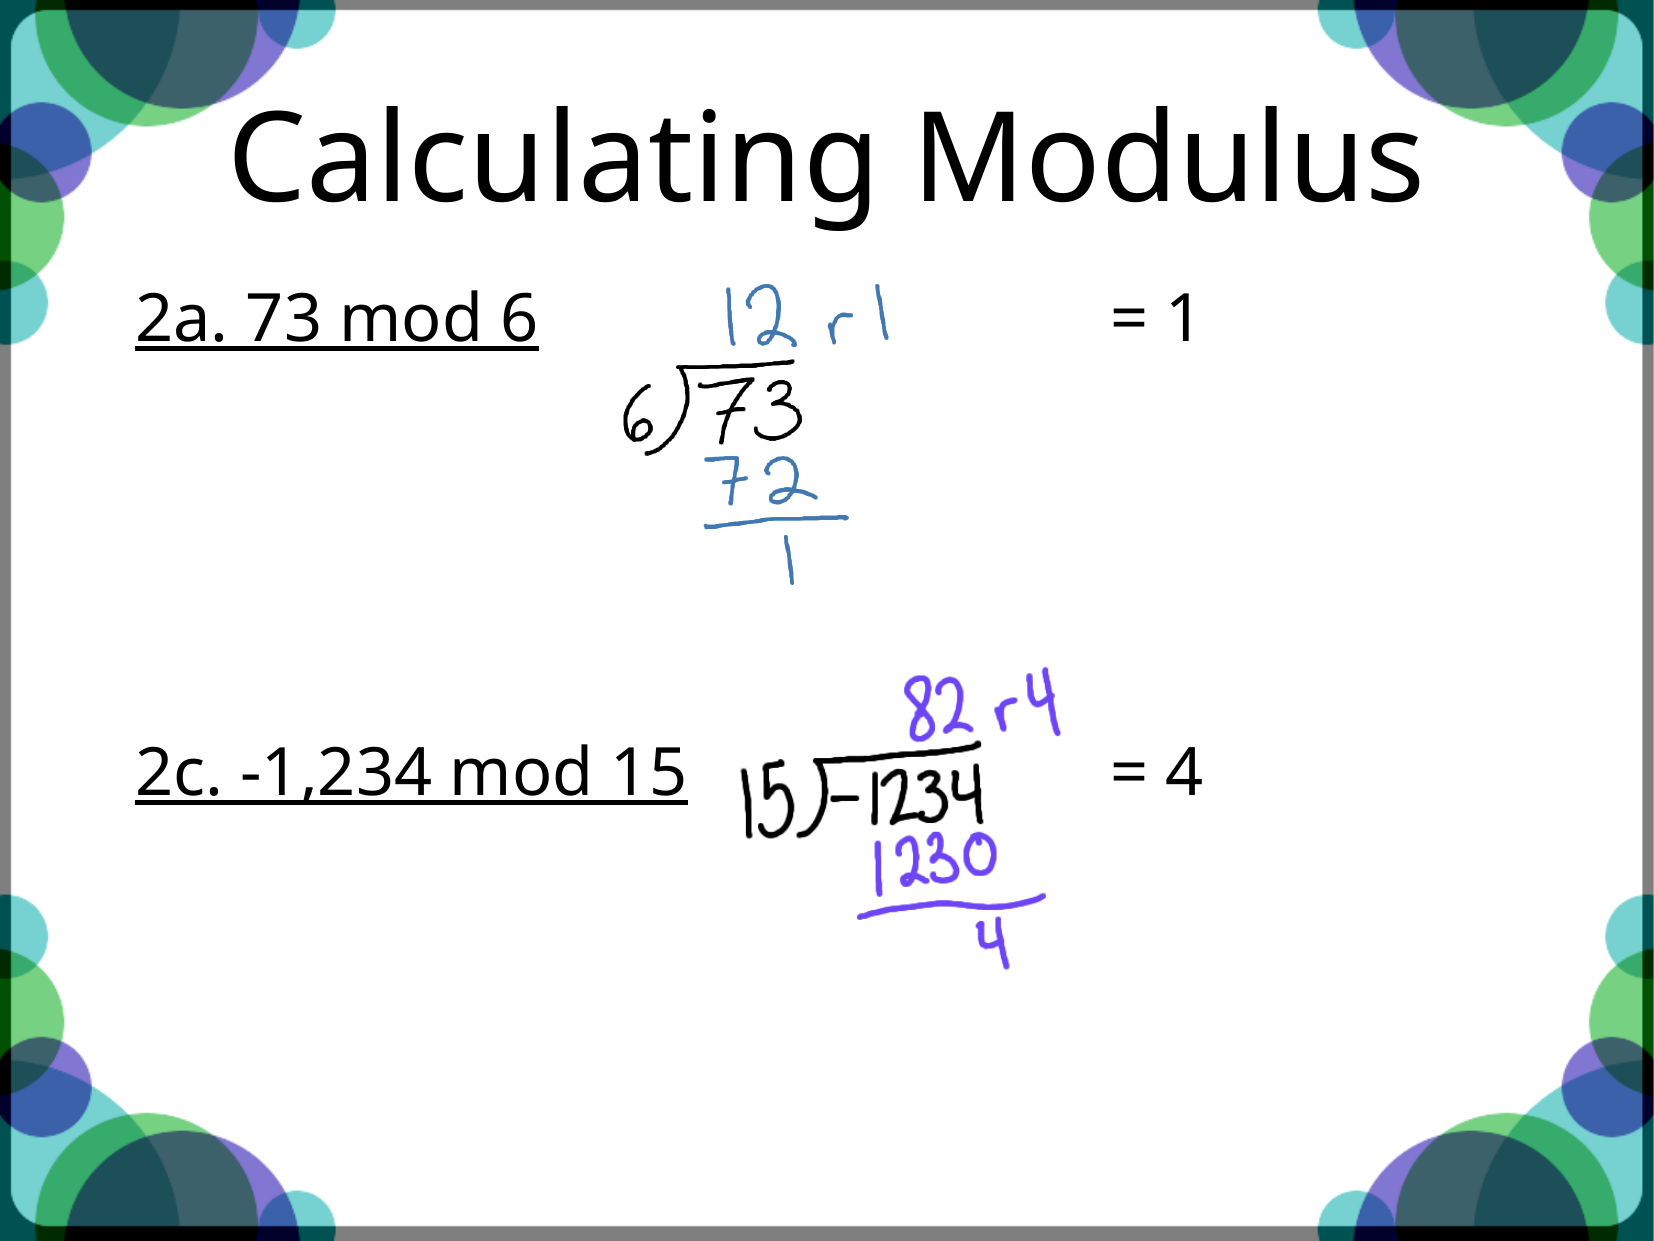

# Calculating Modulus
2a. 73 mod 6								= 1
2c. -1,234 mod 15						= 4